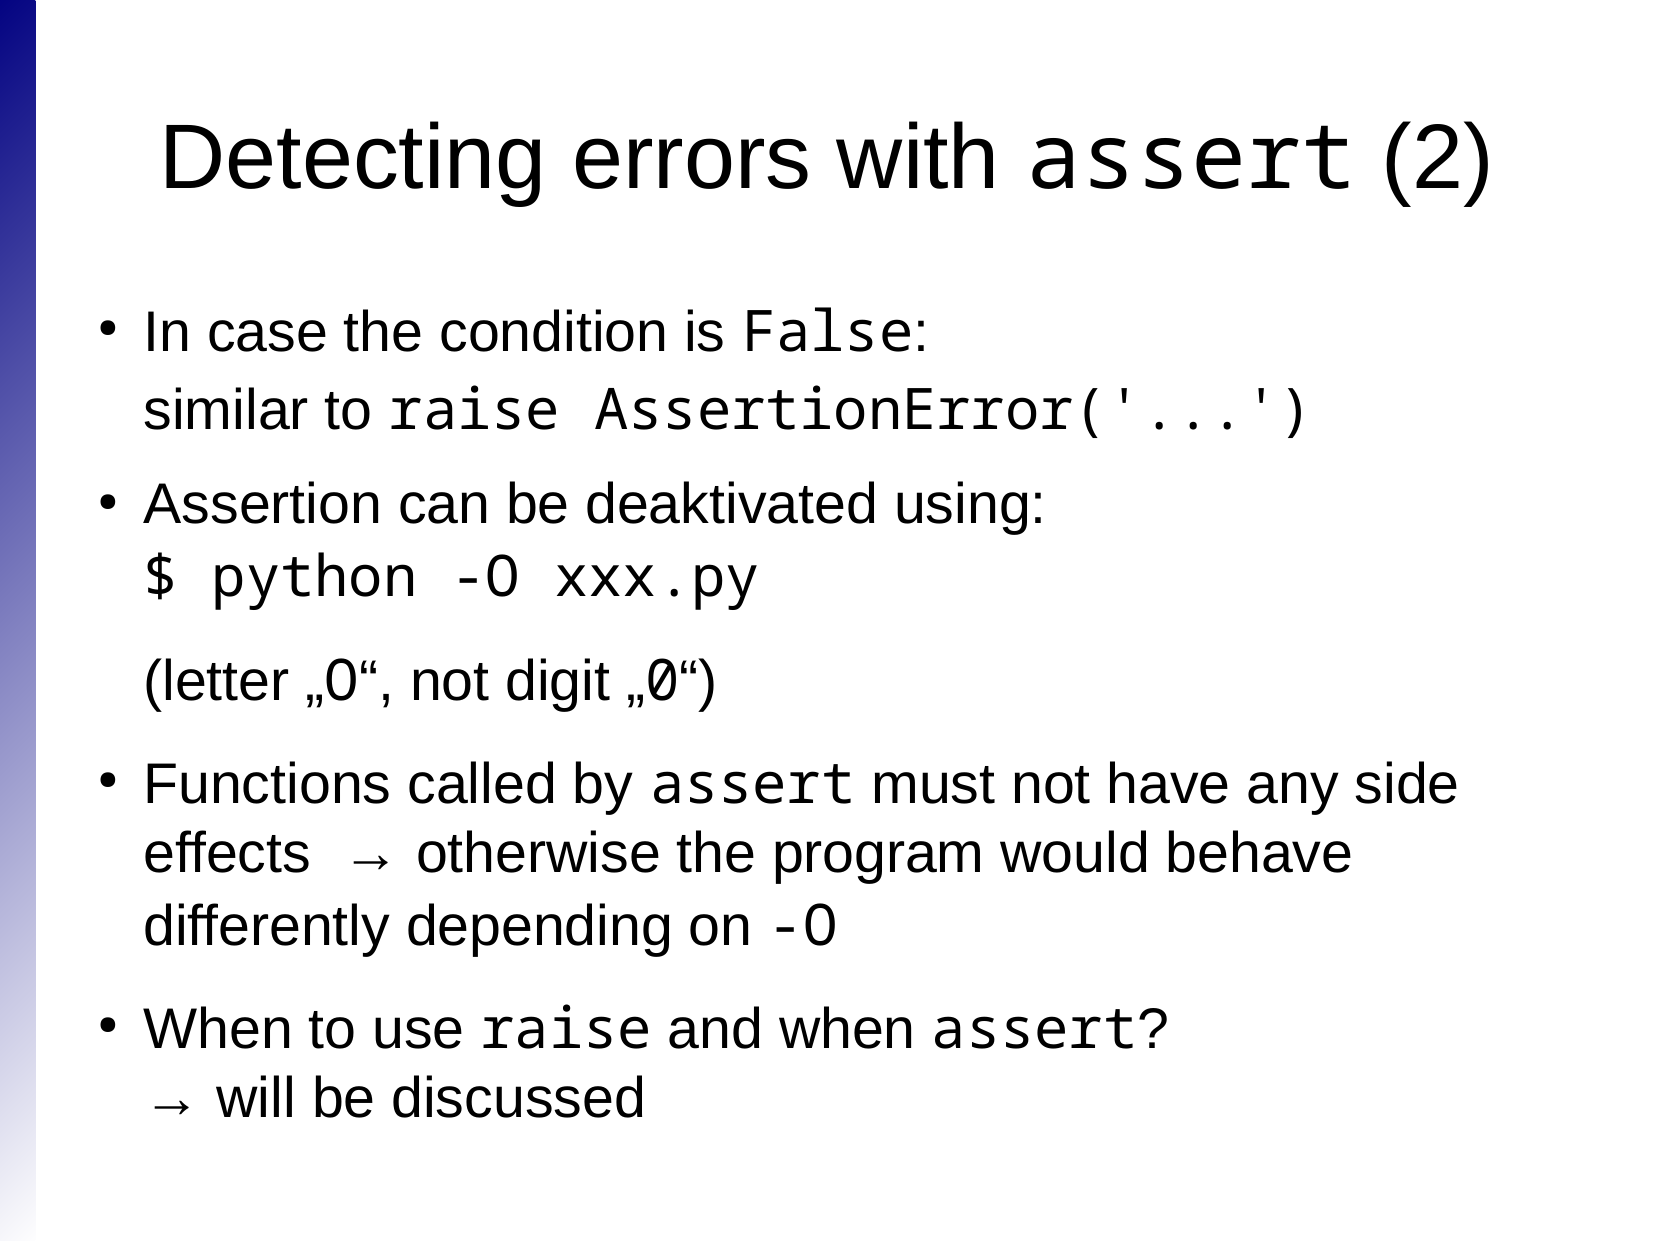

# Detecting errors with assert (2)
In case the condition is False:
similar to raise AssertionError('...')
Assertion can be deaktivated using:
$ python -O xxx.py
(letter „O“, not digit „0“)
Functions called by assert must not have any side effects → otherwise the program would behave differently depending on -O
When to use raise and when assert?
→ will be discussed